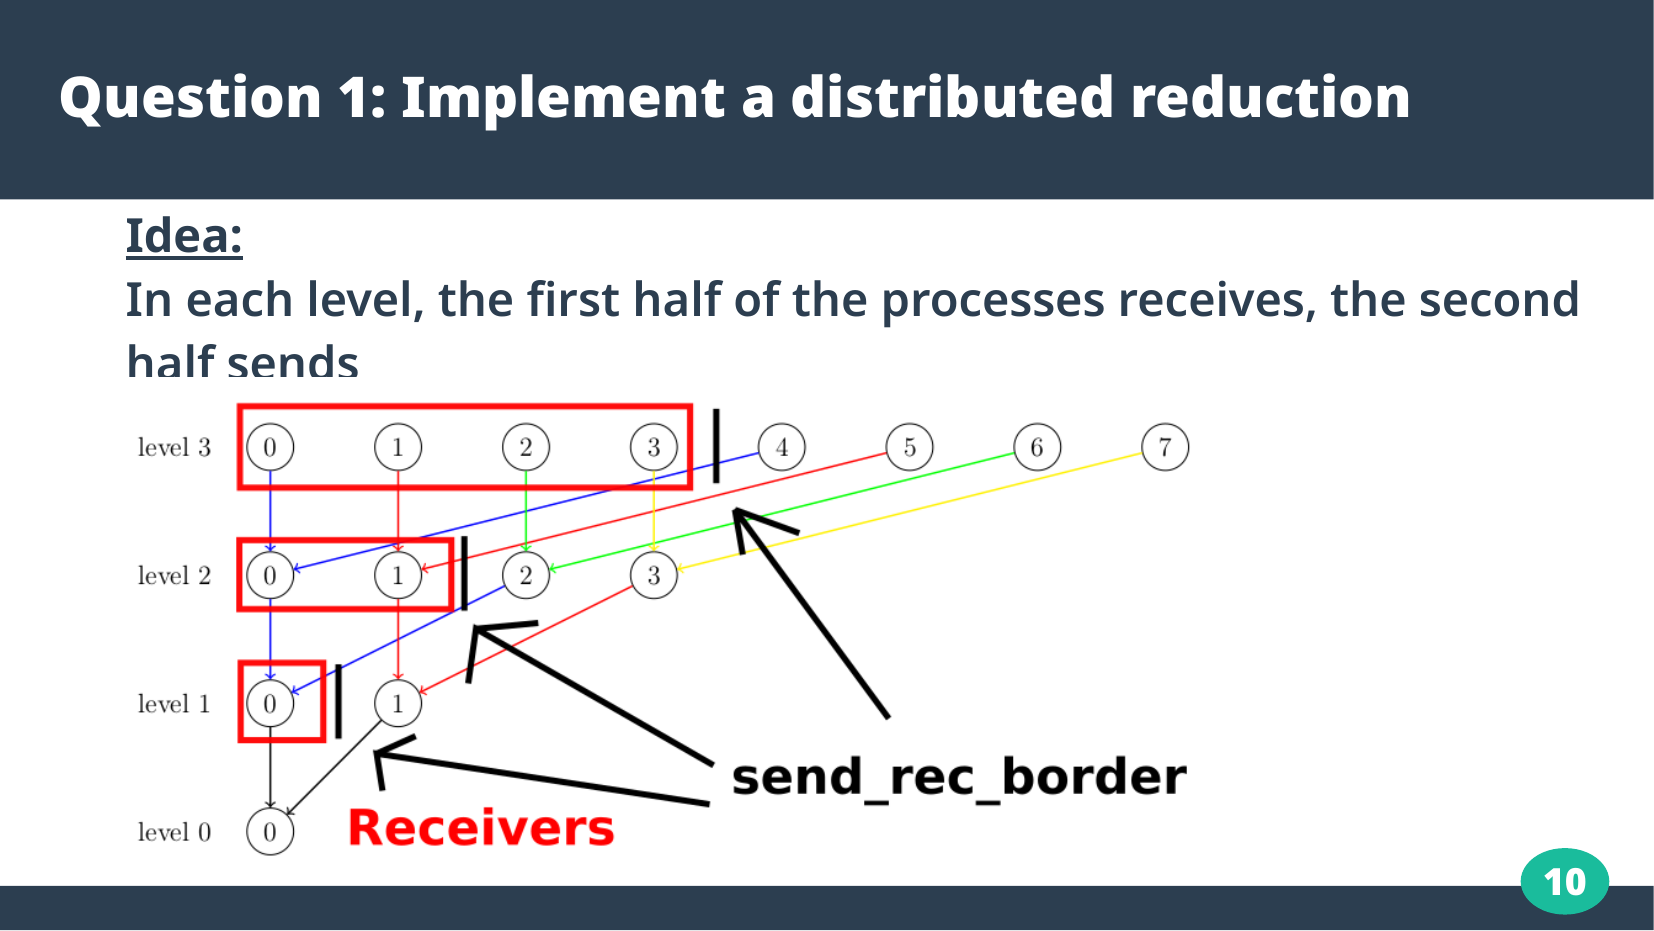

# Question 1: Implement a distributed reduction
Idea:
In each level, the first half of the processes receives, the second half sends
10